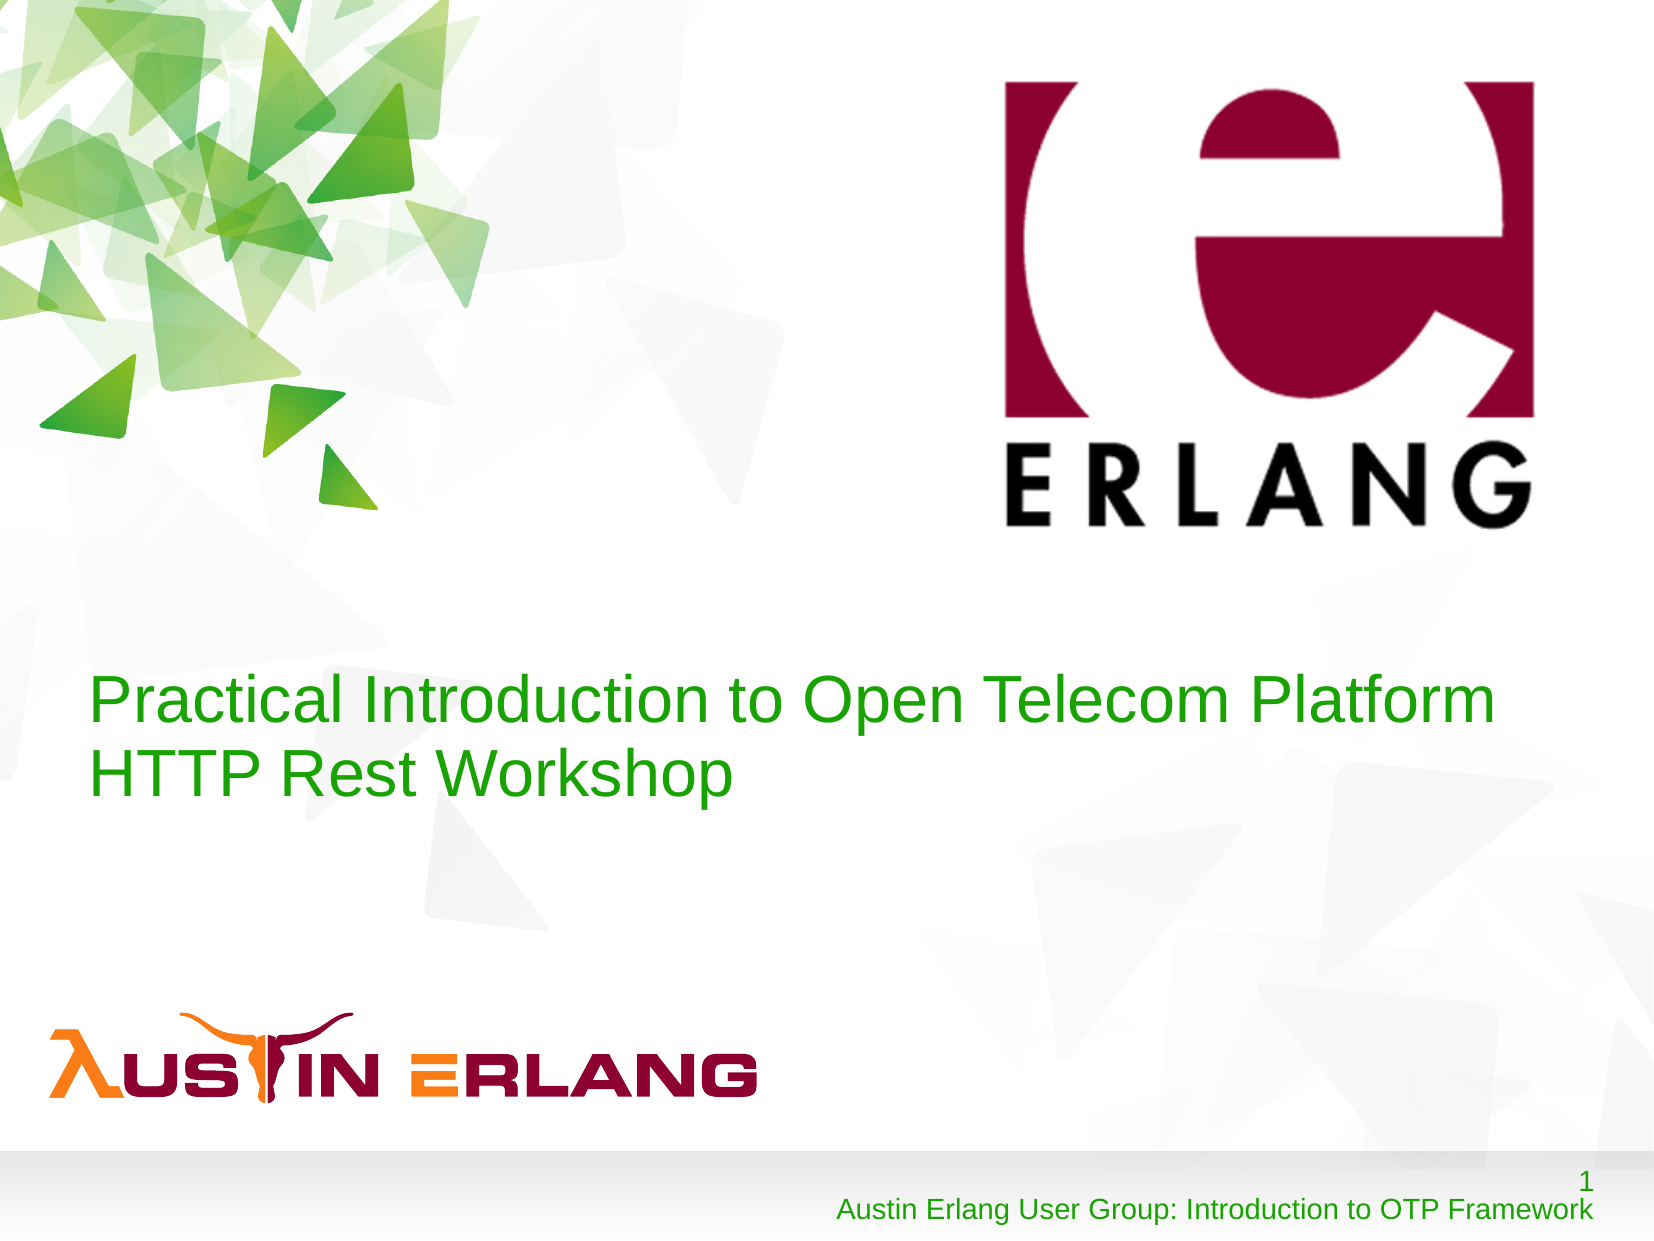

# Practical Introduction to Open Telecom Platform HTTP Rest Workshop
1
Austin Erlang User Group: Introduction to OTP Framework